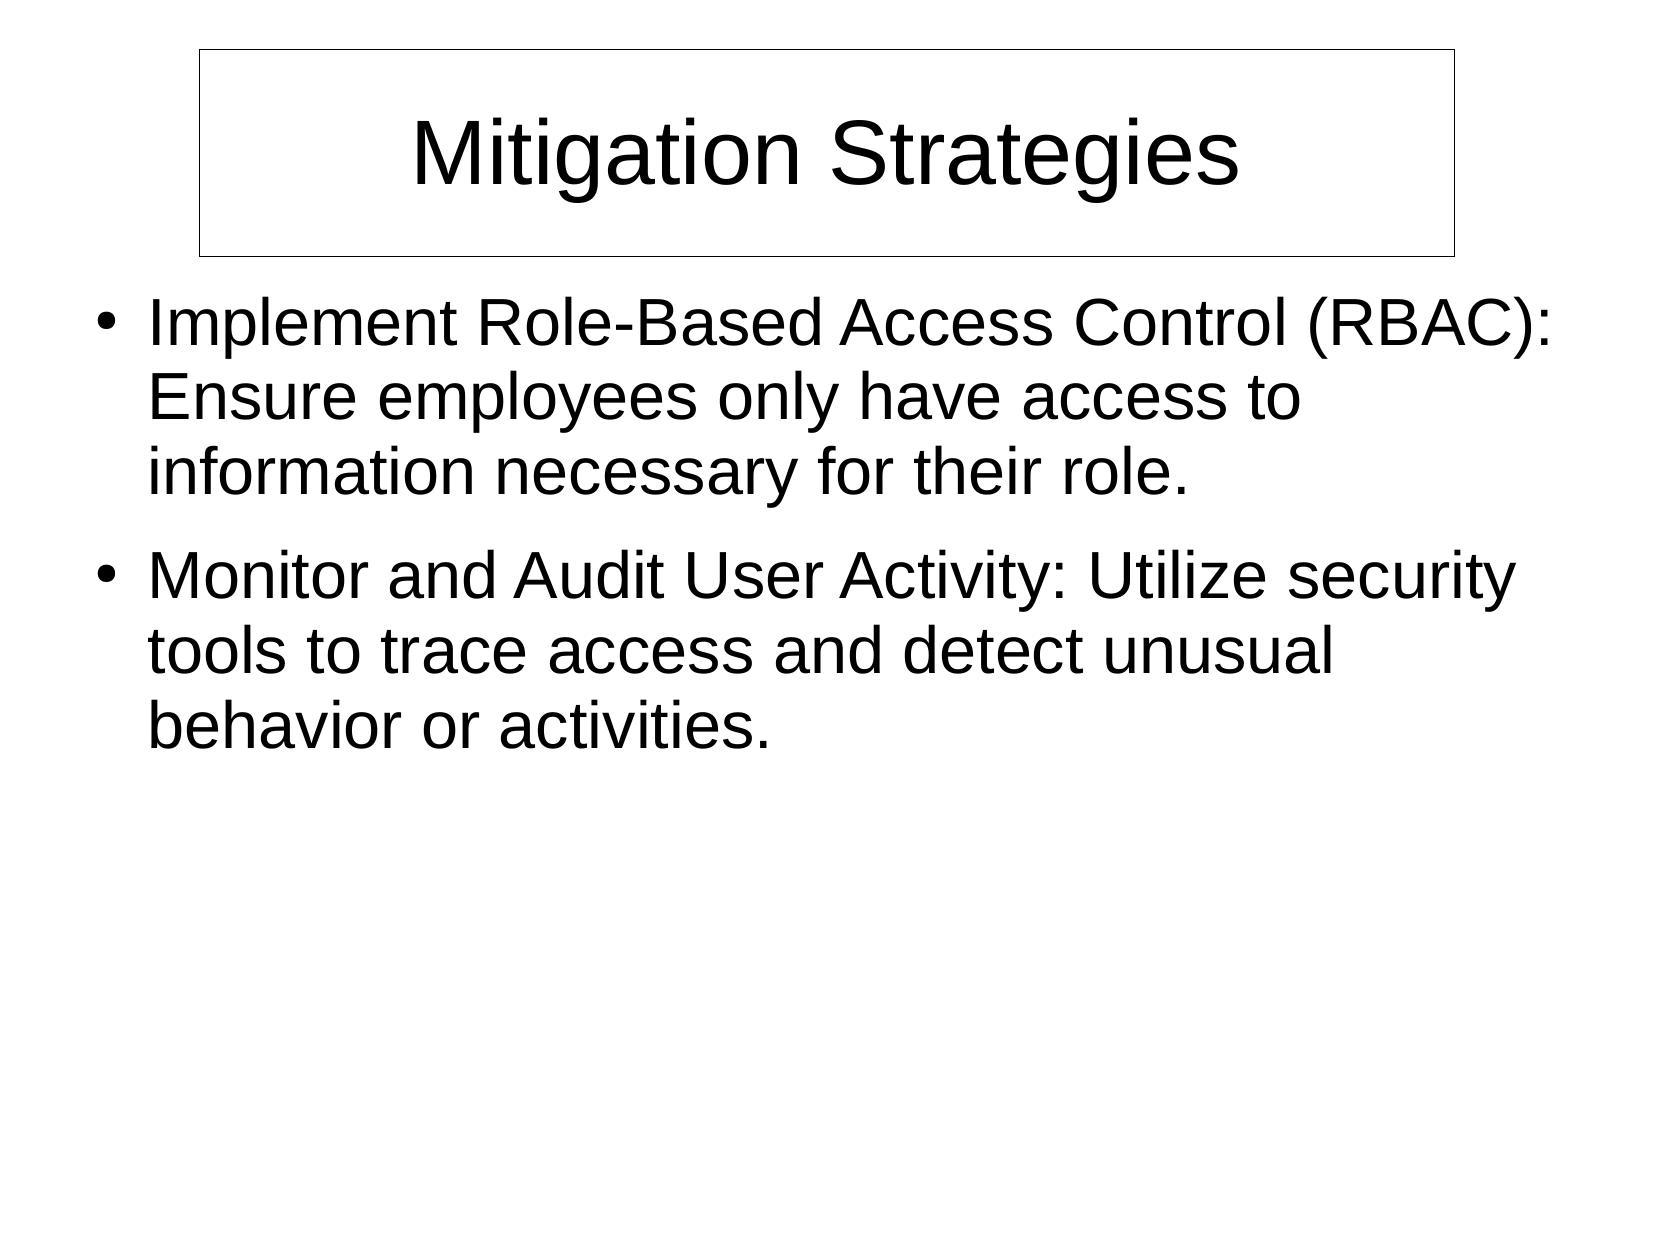

# Mitigation Strategies
Implement Role-Based Access Control (RBAC): Ensure employees only have access to information necessary for their role.
Monitor and Audit User Activity: Utilize security tools to trace access and detect unusual behavior or activities.